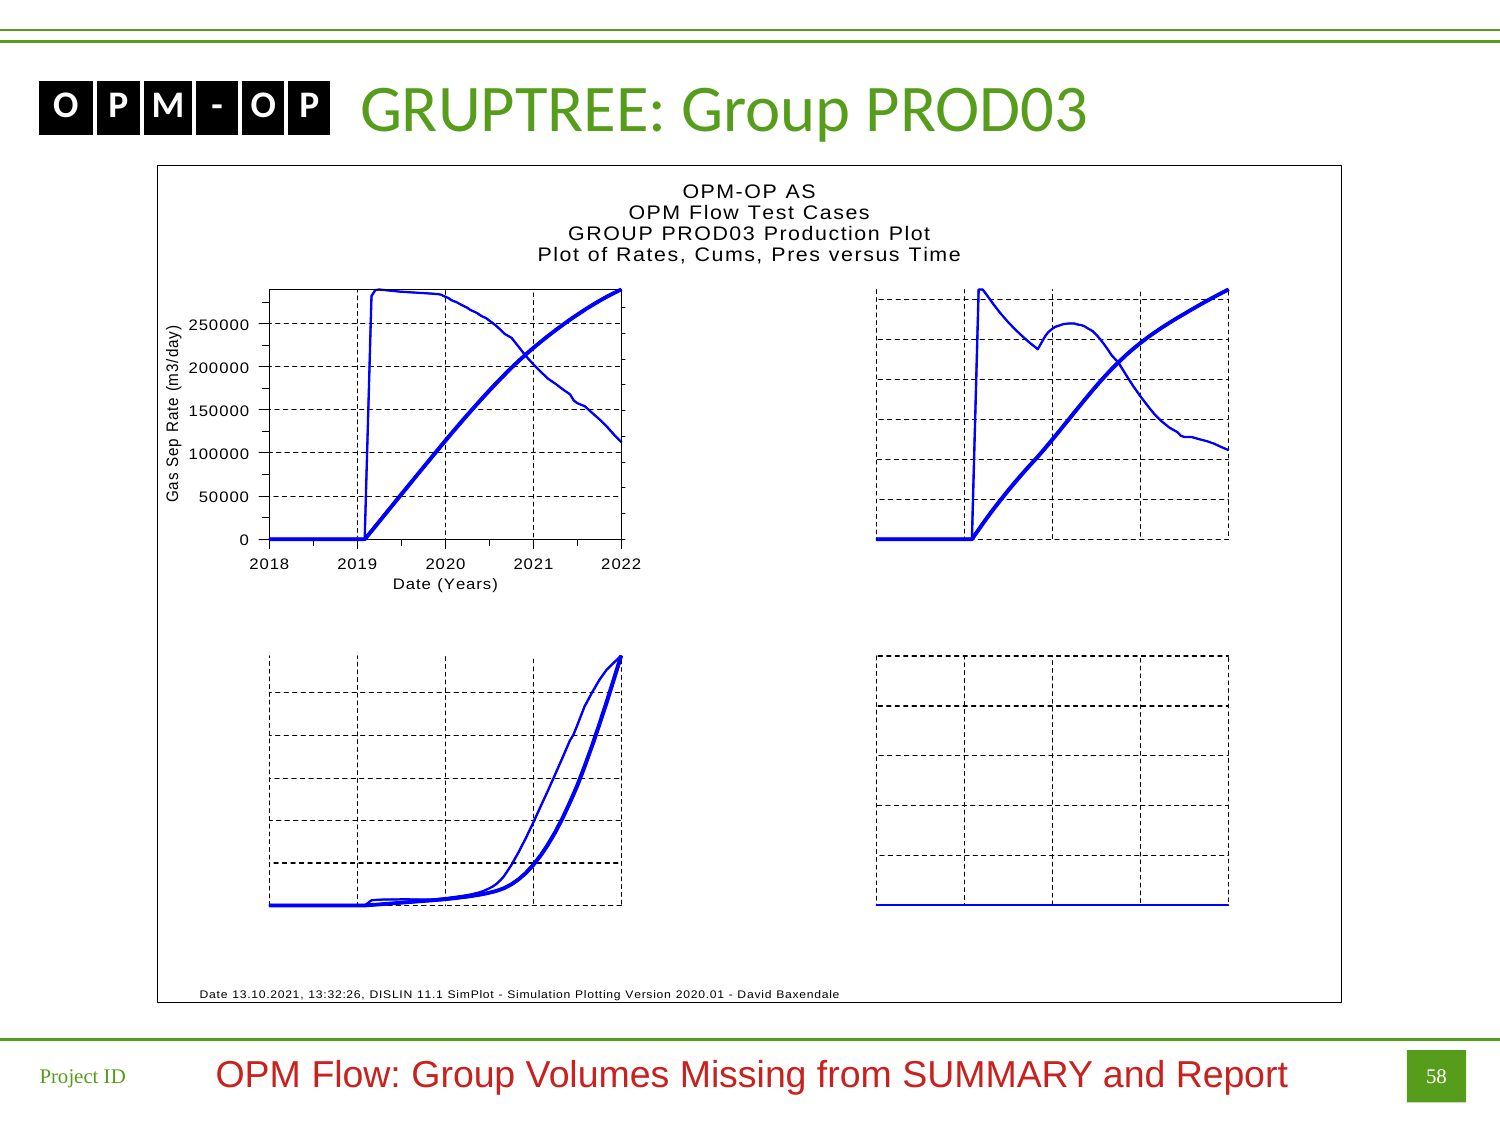

# GRUPTREE: Group PROD03
OPM Flow: Group Volumes Missing from SUMMARY and Report
Project ID
58